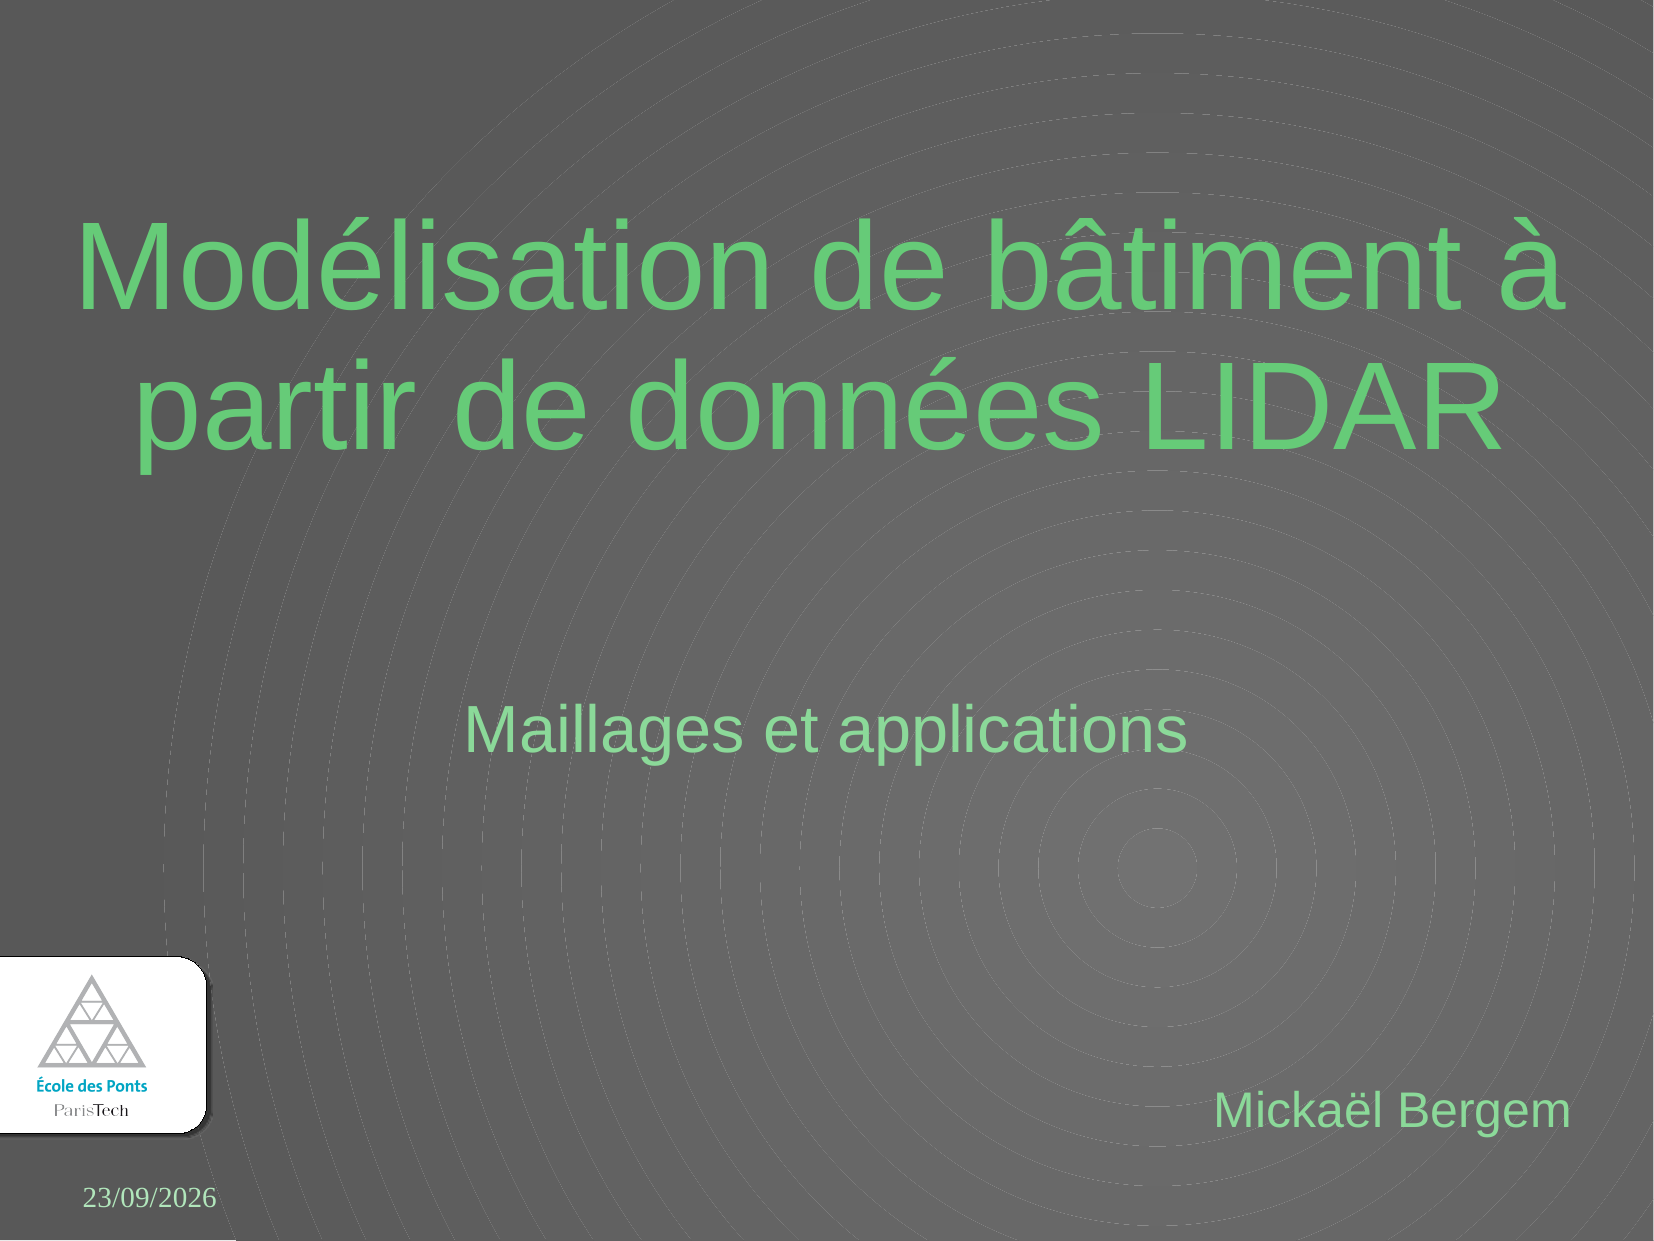

Modélisation de bâtiment à partir de données LIDAR
Maillages et applications
Mickaël Bergem